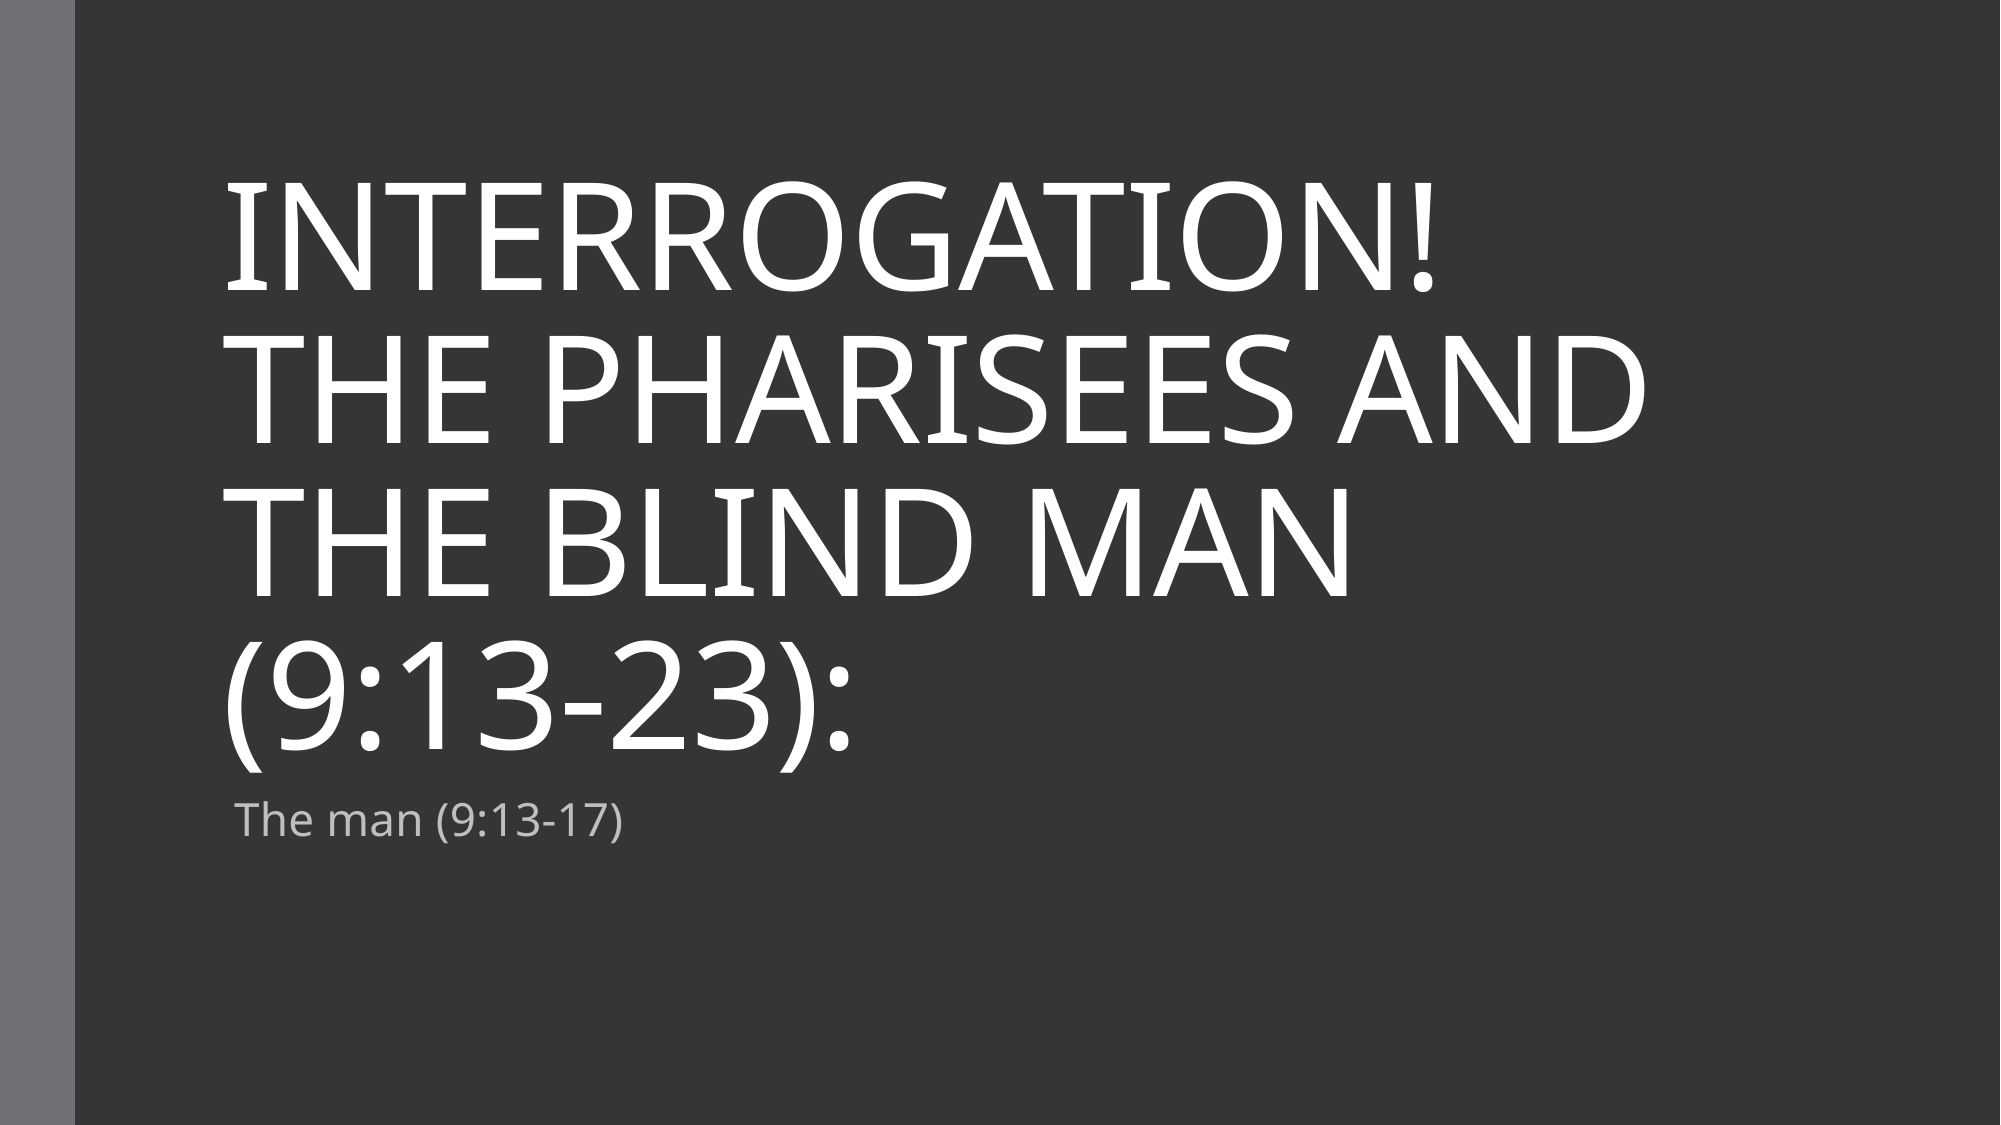

# INTERROGATION! THE PHARISEES AND THE BLIND MAN (9:13-23):
 The man (9:13-17)